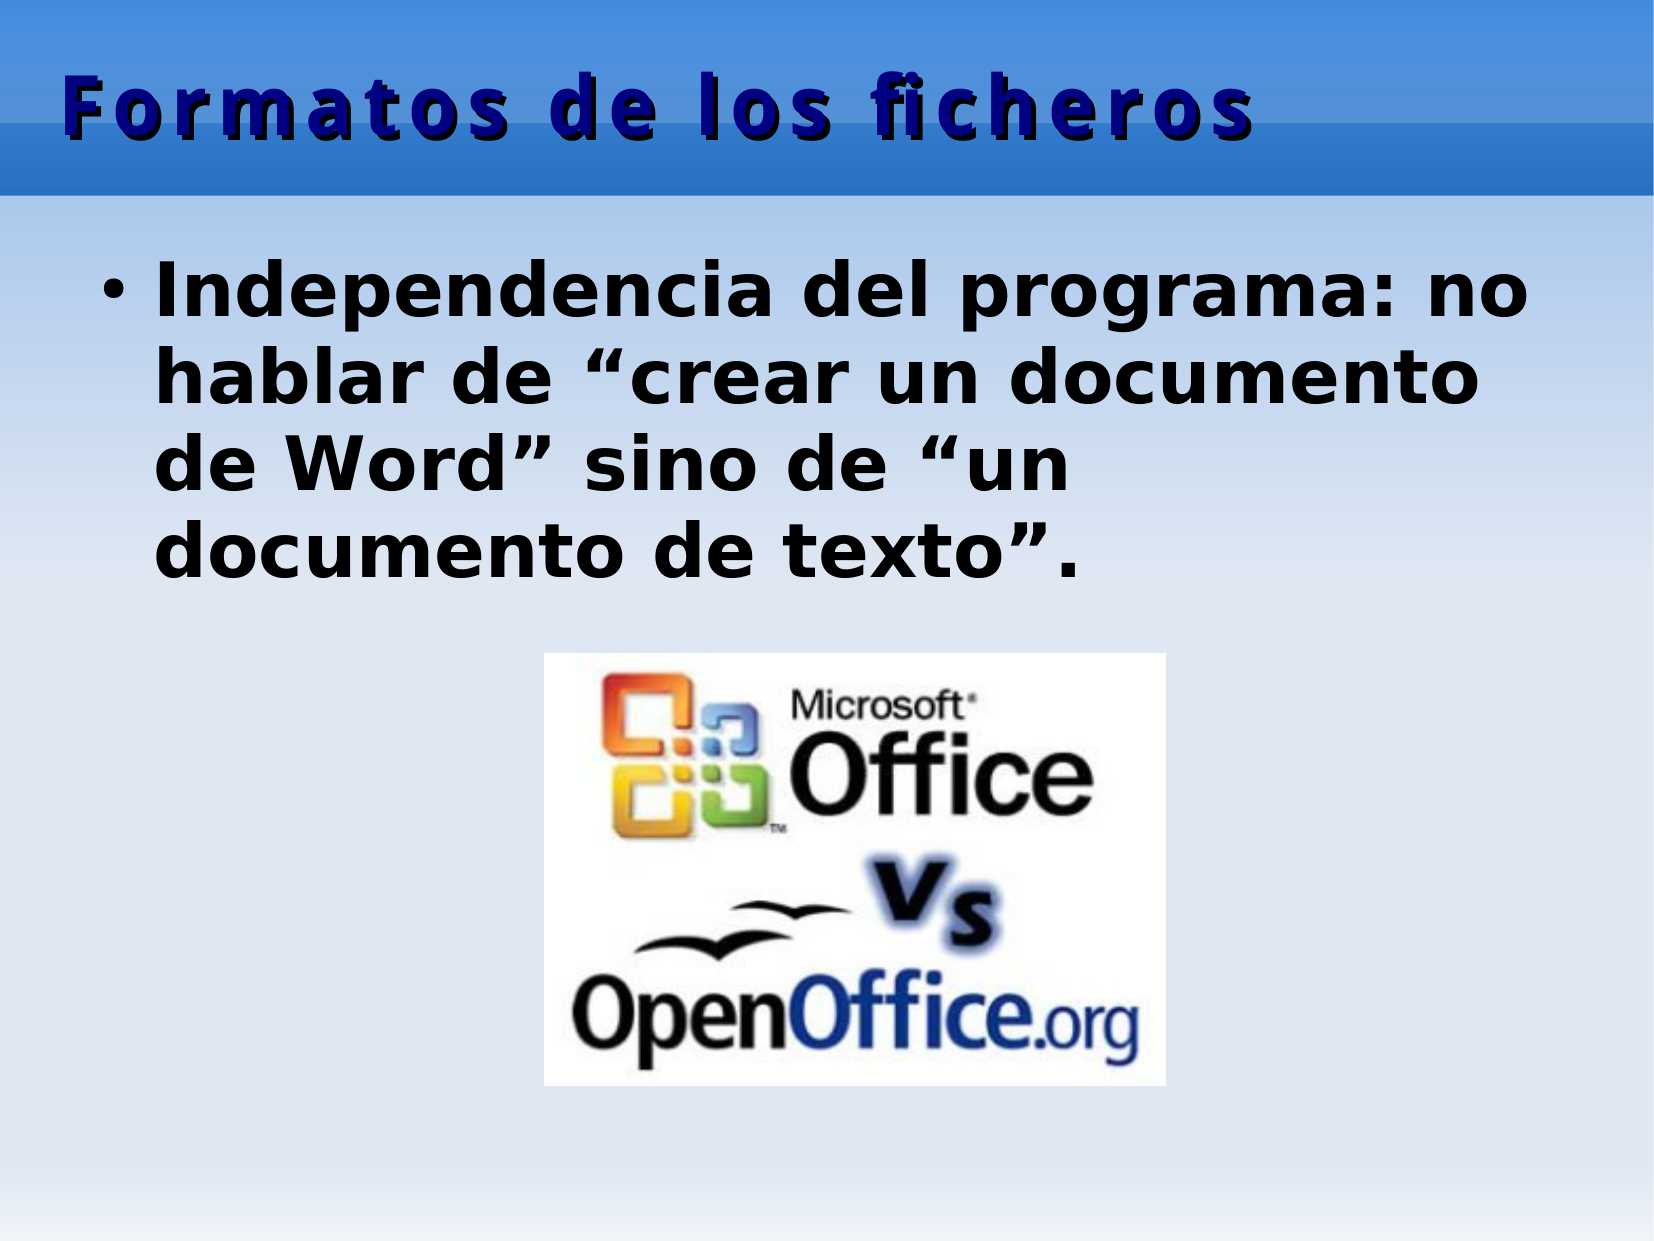

# Formatos de los ficheros
Independencia del programa: no hablar de “crear un documento de Word” sino de “un documento de texto”.